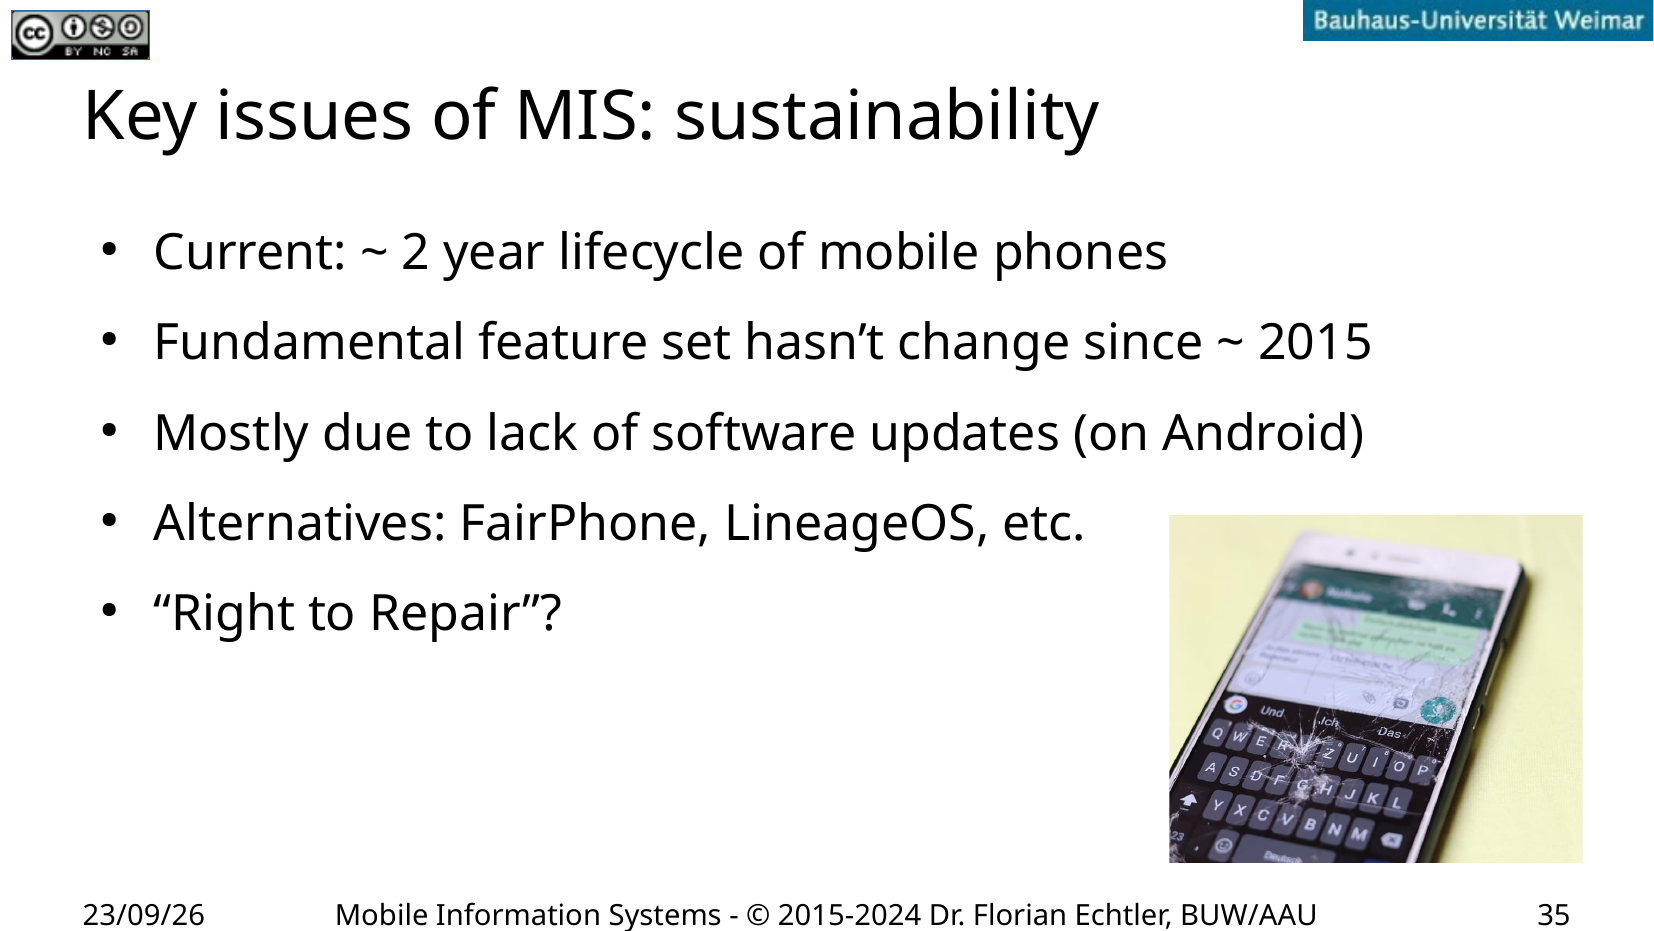

# Key issues of MIS: sustainability
Current: ~ 2 year lifecycle of mobile phones
Fundamental feature set hasn’t change since ~ 2015
Mostly due to lack of software updates (on Android)
Alternatives: FairPhone, LineageOS, etc.
“Right to Repair”?
Mobile Information Systems - © 2015-2024 Dr. Florian Echtler, BUW/AAU
35